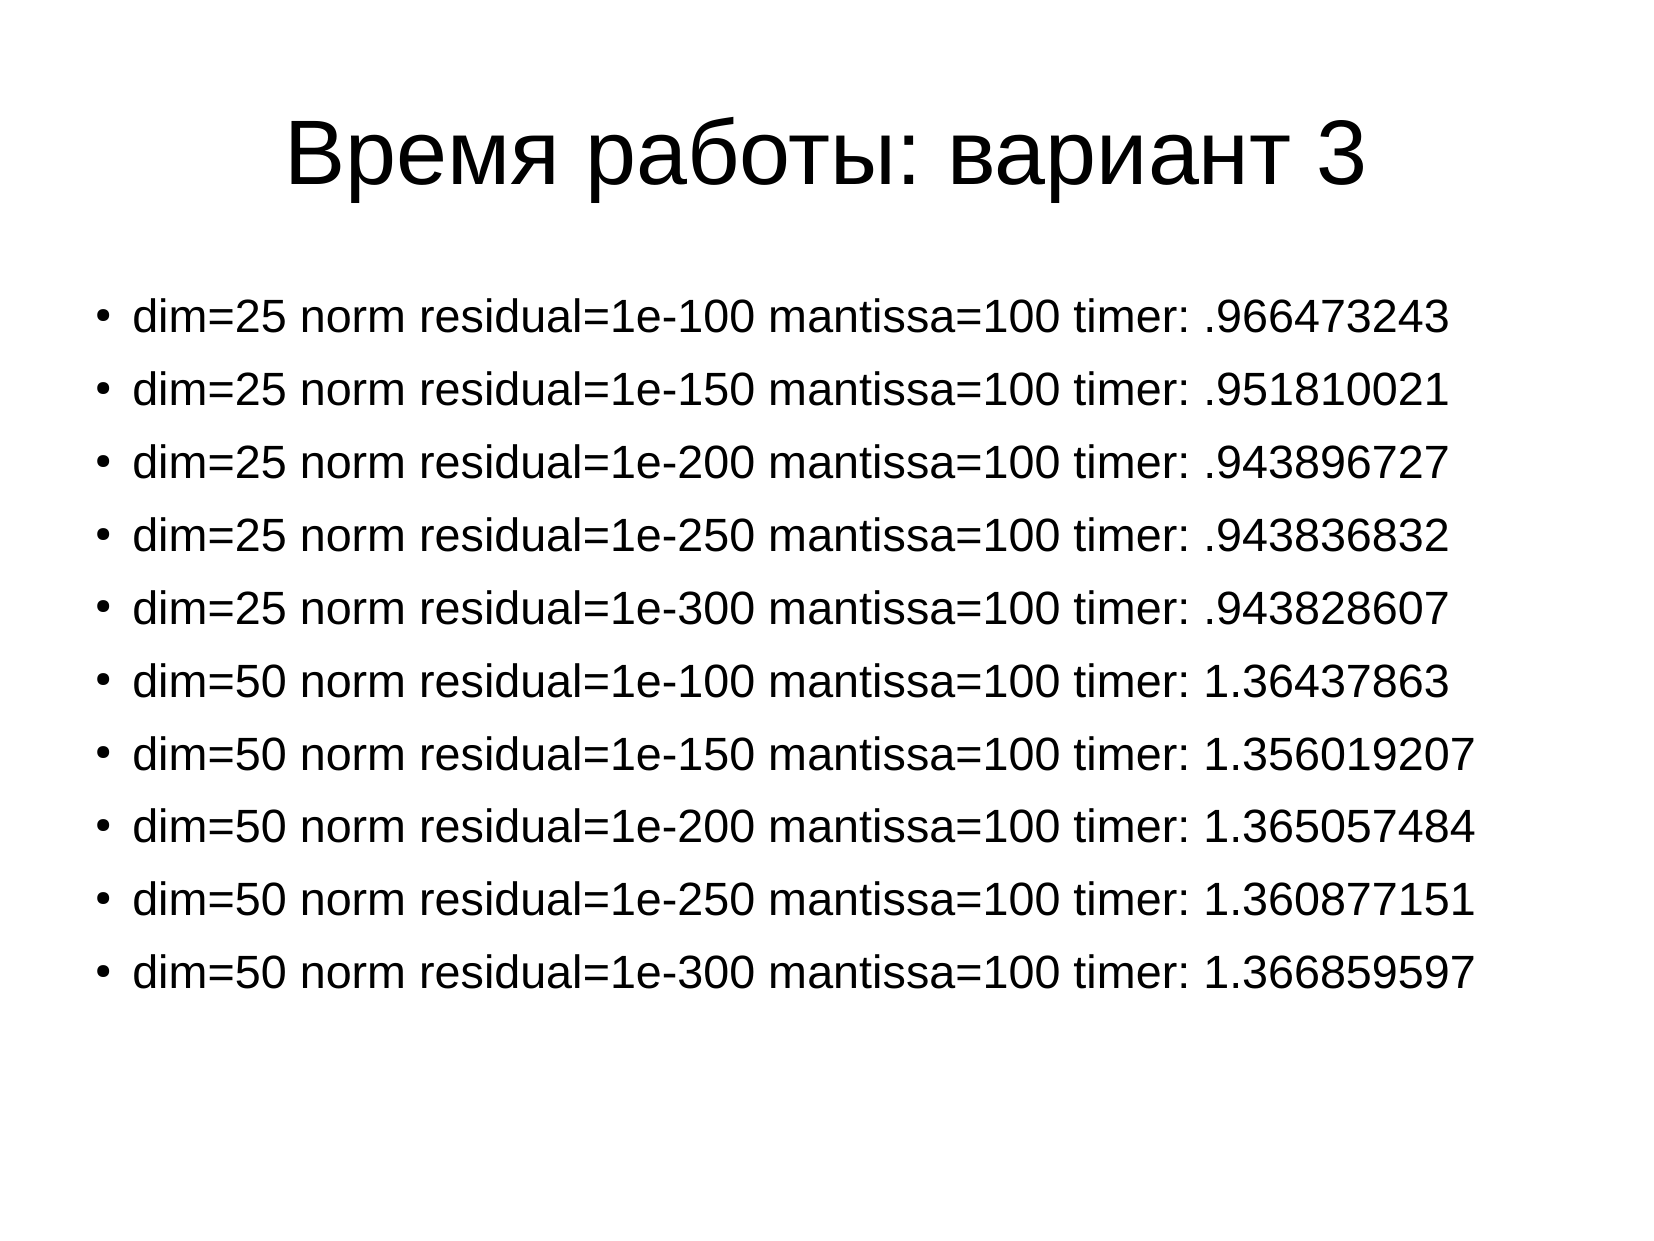

# Время работы: вариант 3
dim=25 norm residual=1e-100 mantissa=100 timer: .966473243
dim=25 norm residual=1e-150 mantissa=100 timer: .951810021
dim=25 norm residual=1e-200 mantissa=100 timer: .943896727
dim=25 norm residual=1e-250 mantissa=100 timer: .943836832
dim=25 norm residual=1e-300 mantissa=100 timer: .943828607
dim=50 norm residual=1e-100 mantissa=100 timer: 1.36437863
dim=50 norm residual=1e-150 mantissa=100 timer: 1.356019207
dim=50 norm residual=1e-200 mantissa=100 timer: 1.365057484
dim=50 norm residual=1e-250 mantissa=100 timer: 1.360877151
dim=50 norm residual=1e-300 mantissa=100 timer: 1.366859597